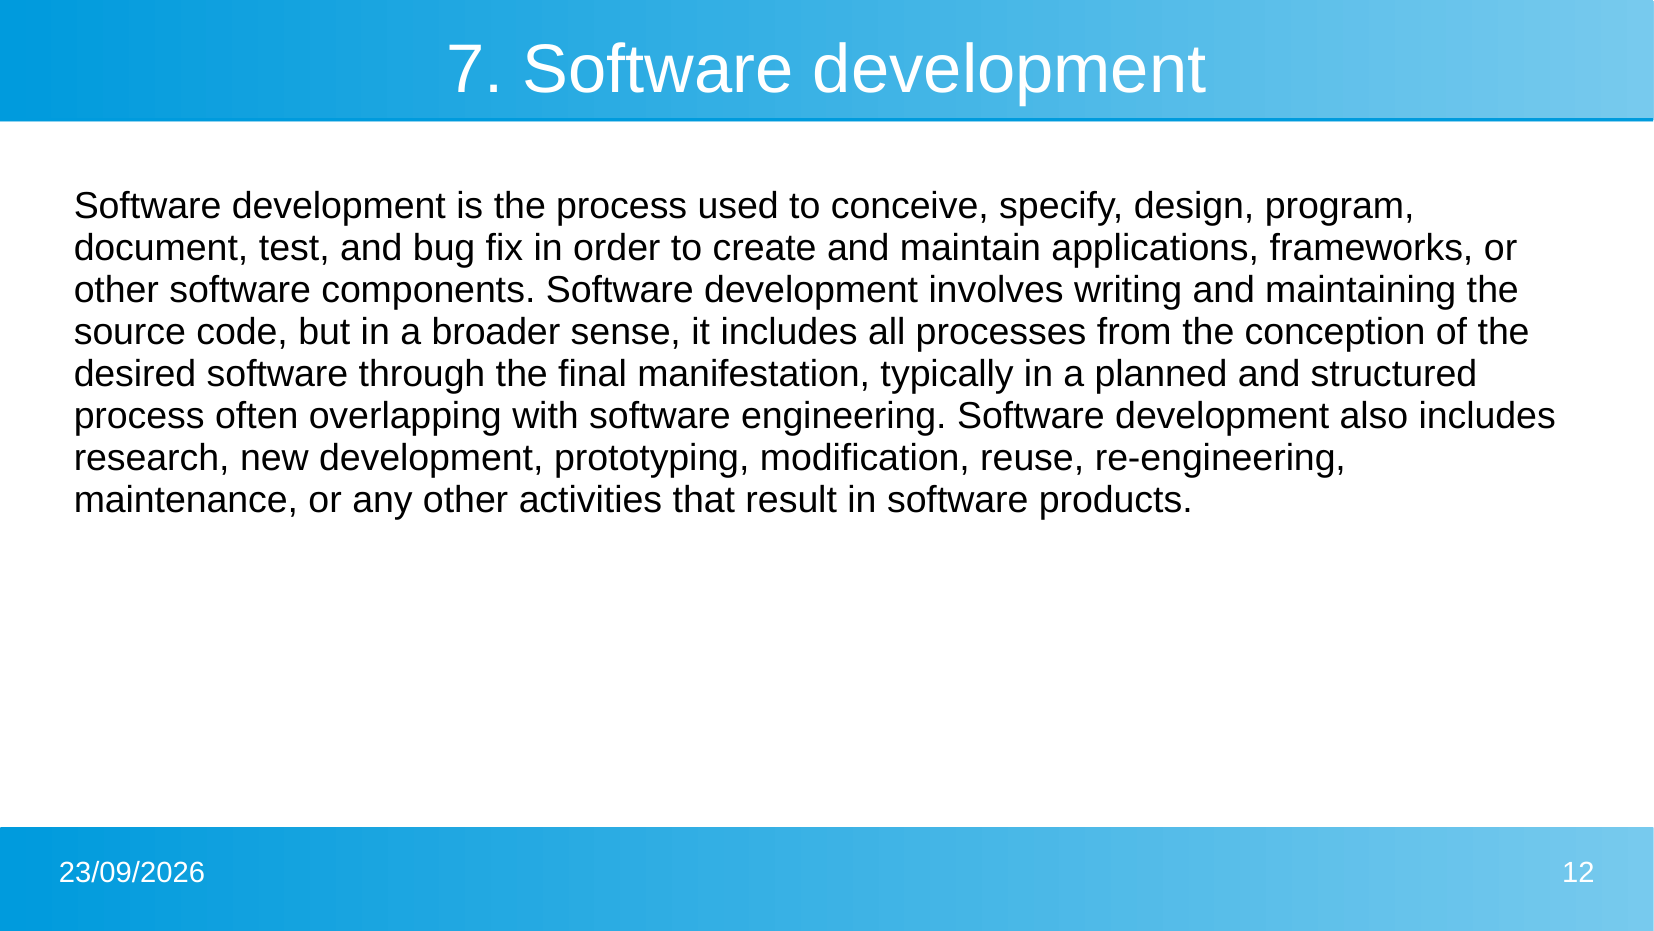

# 7. Software development
Software development is the process used to conceive, specify, design, program, document, test, and bug fix in order to create and maintain applications, frameworks, or other software components. Software development involves writing and maintaining the source code, but in a broader sense, it includes all processes from the conception of the desired software through the final manifestation, typically in a planned and structured process often overlapping with software engineering. Software development also includes research, new development, prototyping, modification, reuse, re-engineering, maintenance, or any other activities that result in software products.
12